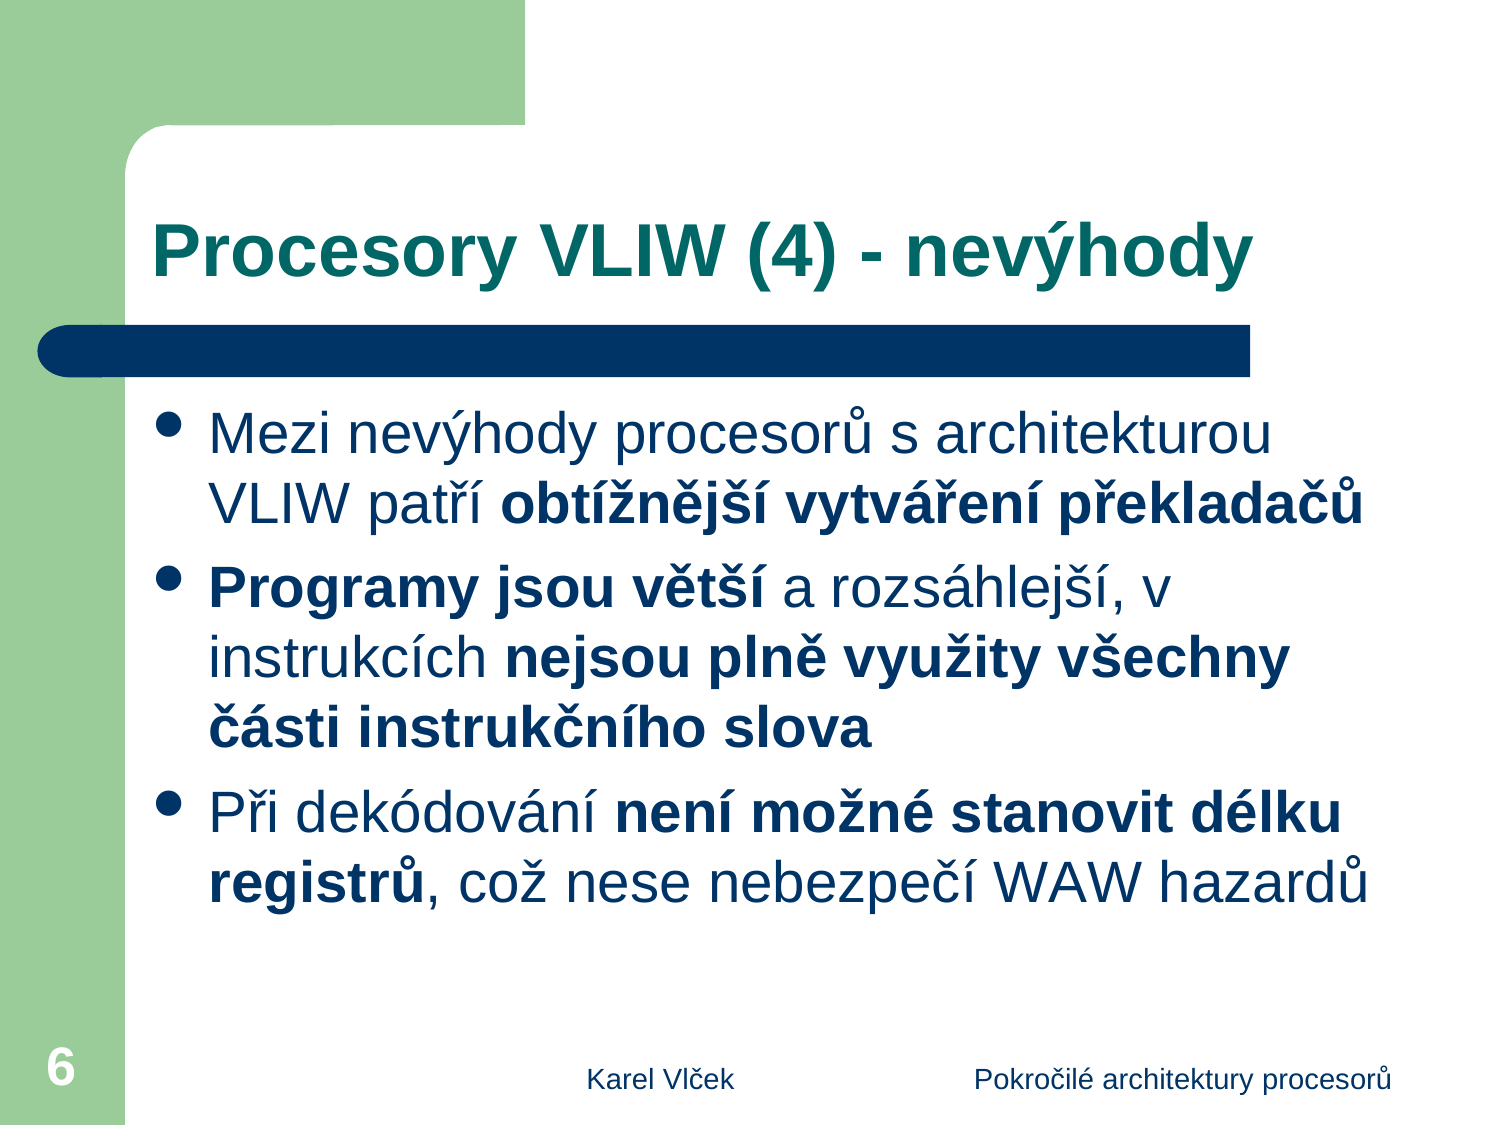

# Procesory VLIW (4) - nevýhody
Mezi nevýhody procesorů s architekturou VLIW patří obtížnější vytváření překladačů
Programy jsou větší a rozsáhlejší, v instrukcích nejsou plně využity všechny části instrukčního slova
Při dekódování není možné stanovit délku registrů, což nese nebezpečí WAW hazardů
6
Karel Vlček
Pokročilé architektury procesorů